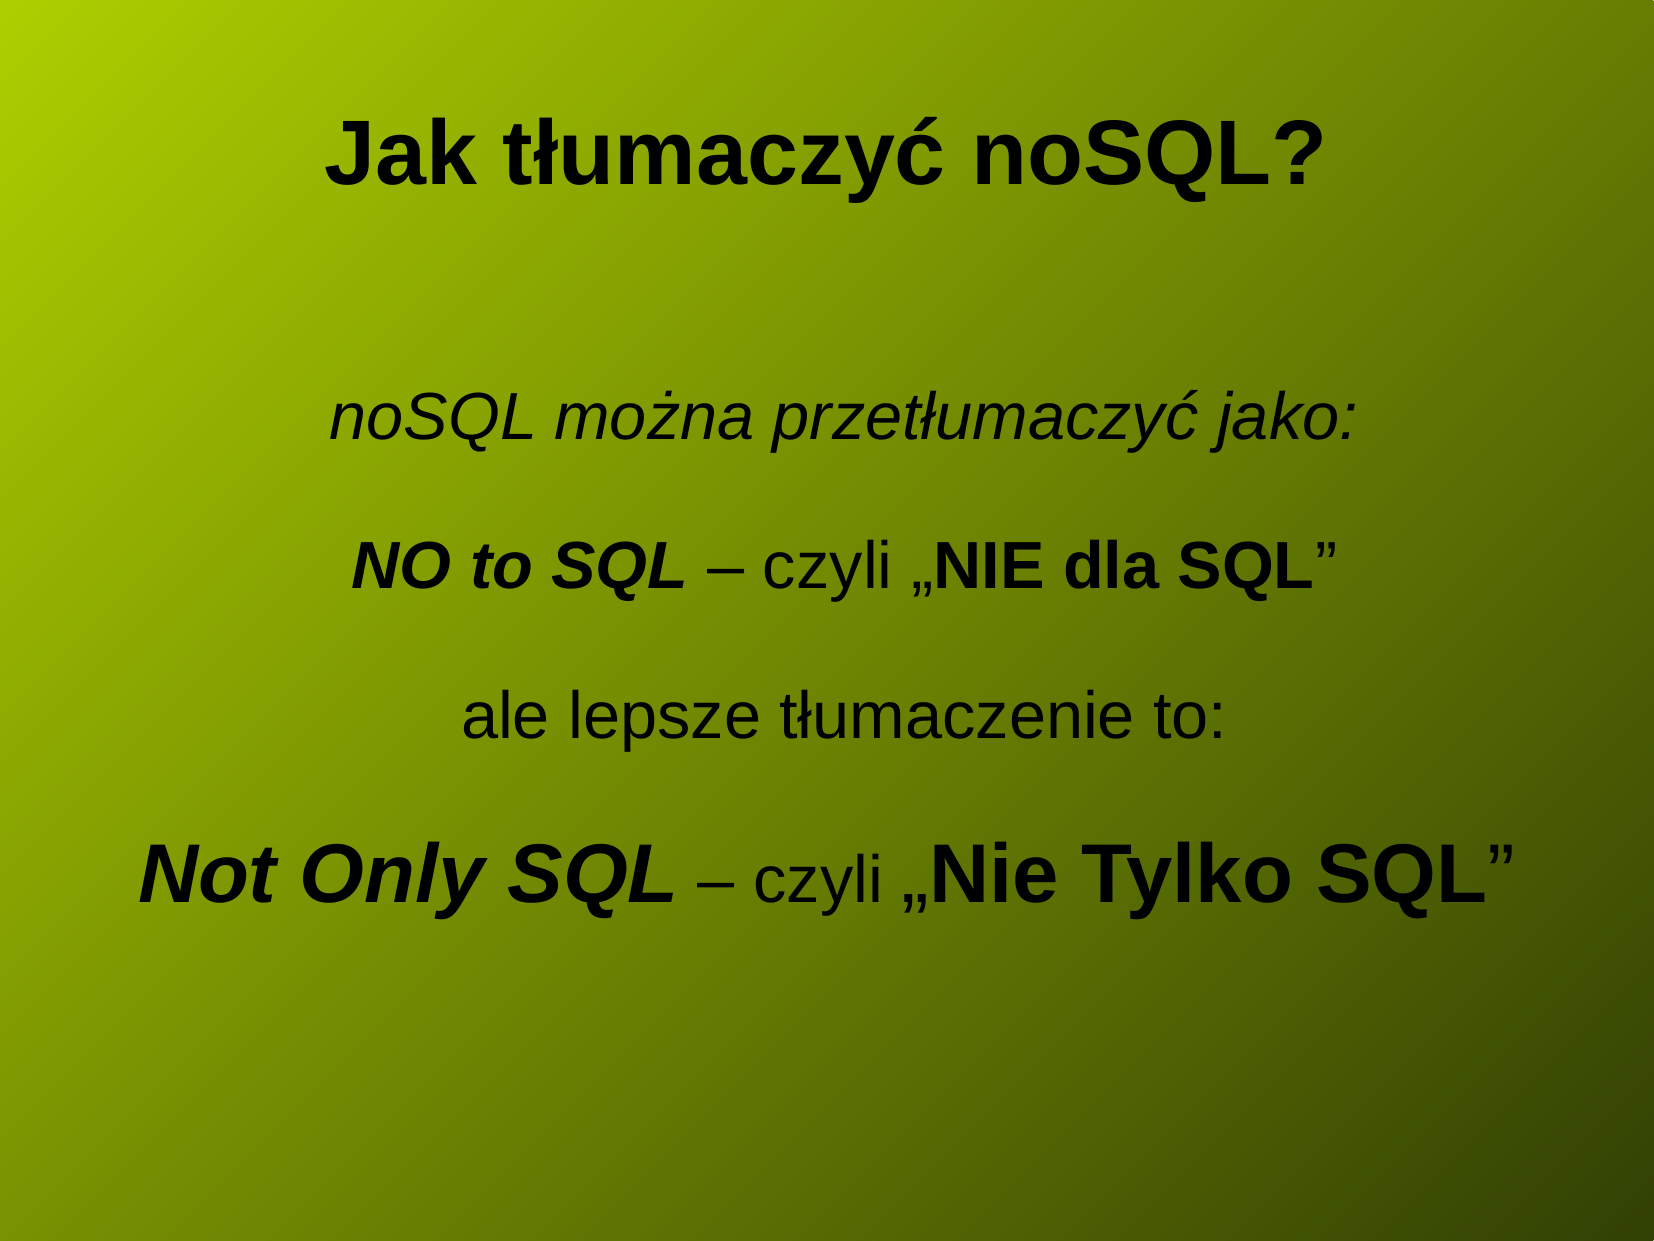

# Jak tłumaczyć noSQL?
noSQL można przetłumaczyć jako:
NO to SQL – czyli „NIE dla SQL”
ale lepsze tłumaczenie to:
Not Only SQL – czyli „Nie Tylko SQL”